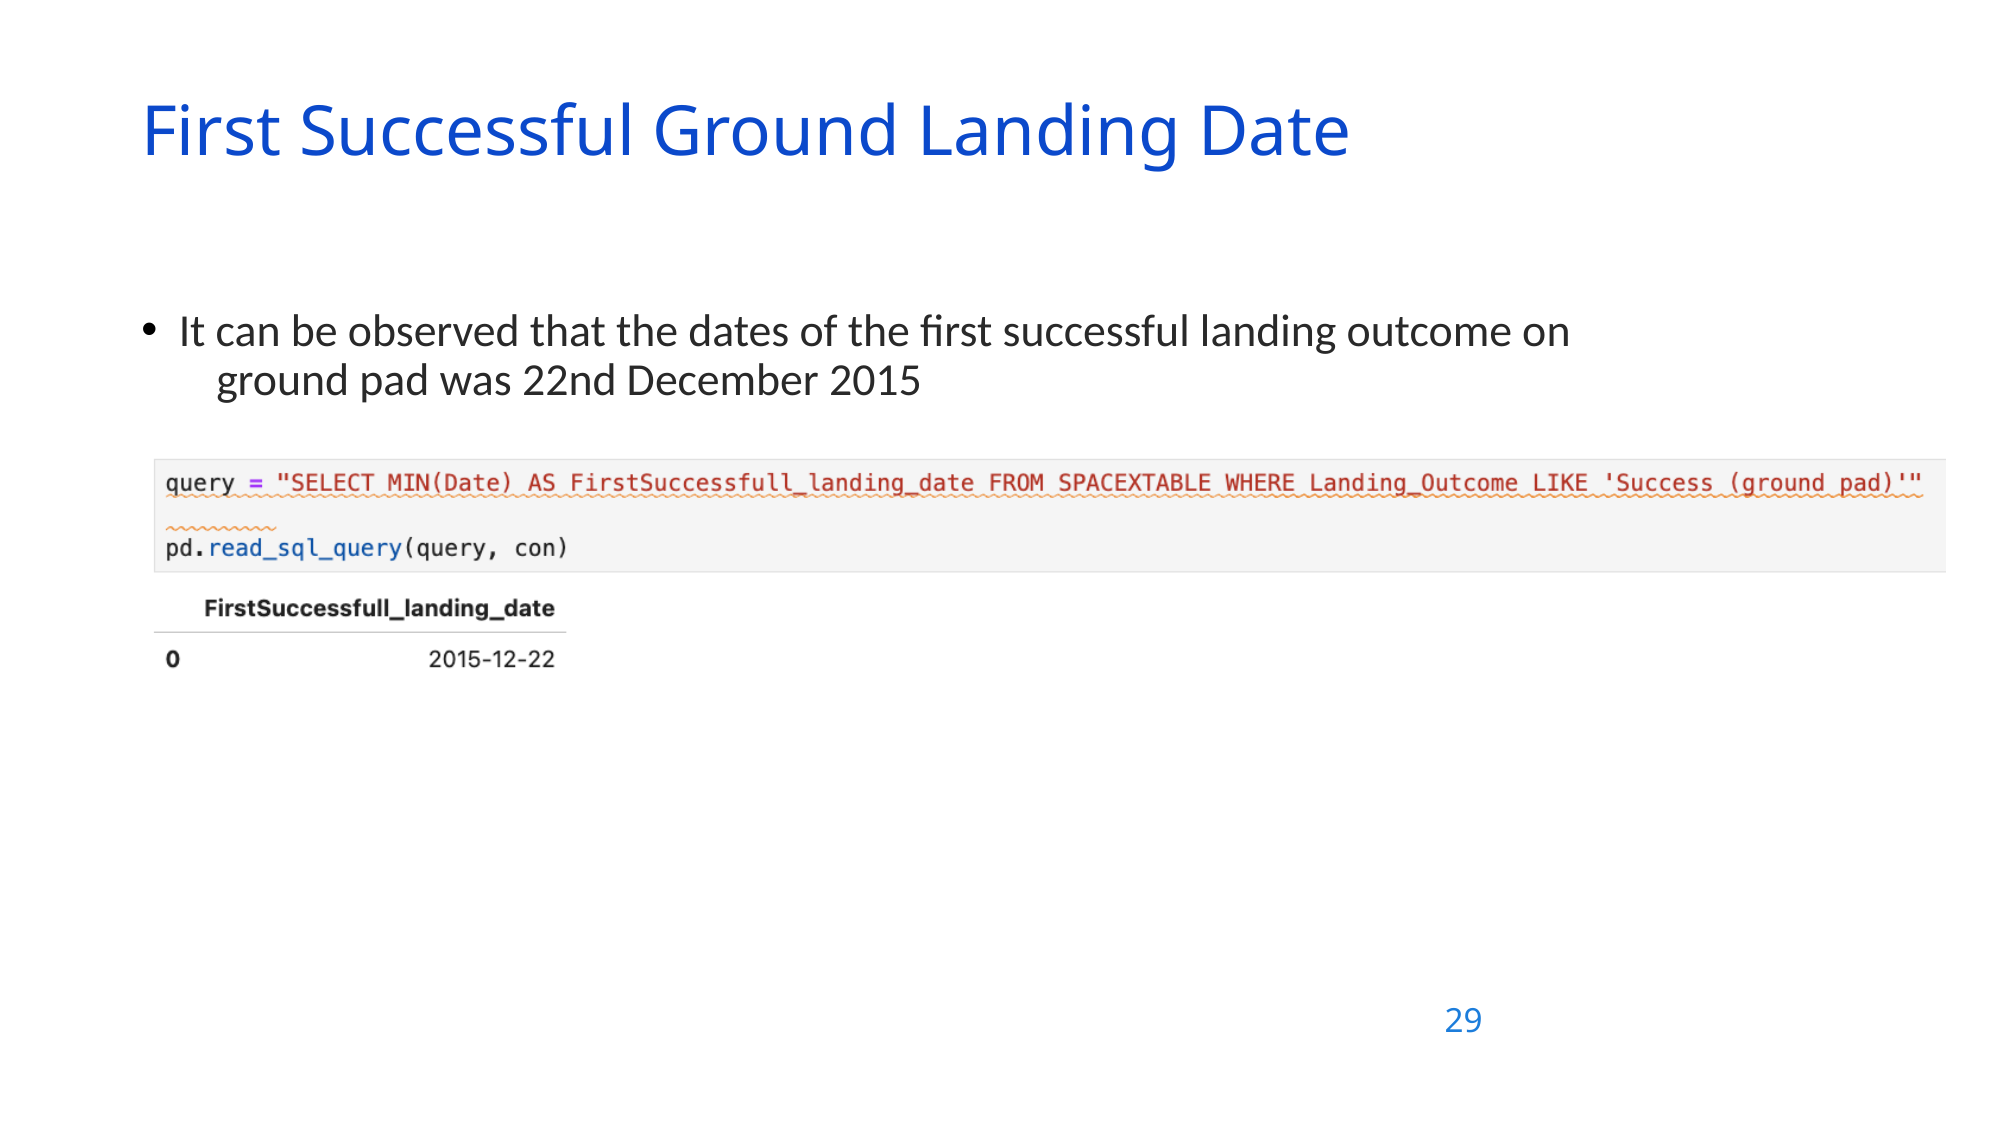

First Successful Ground Landing Date
# It can be observed that the dates of the first successful landing outcome on ground pad was 22nd December 2015